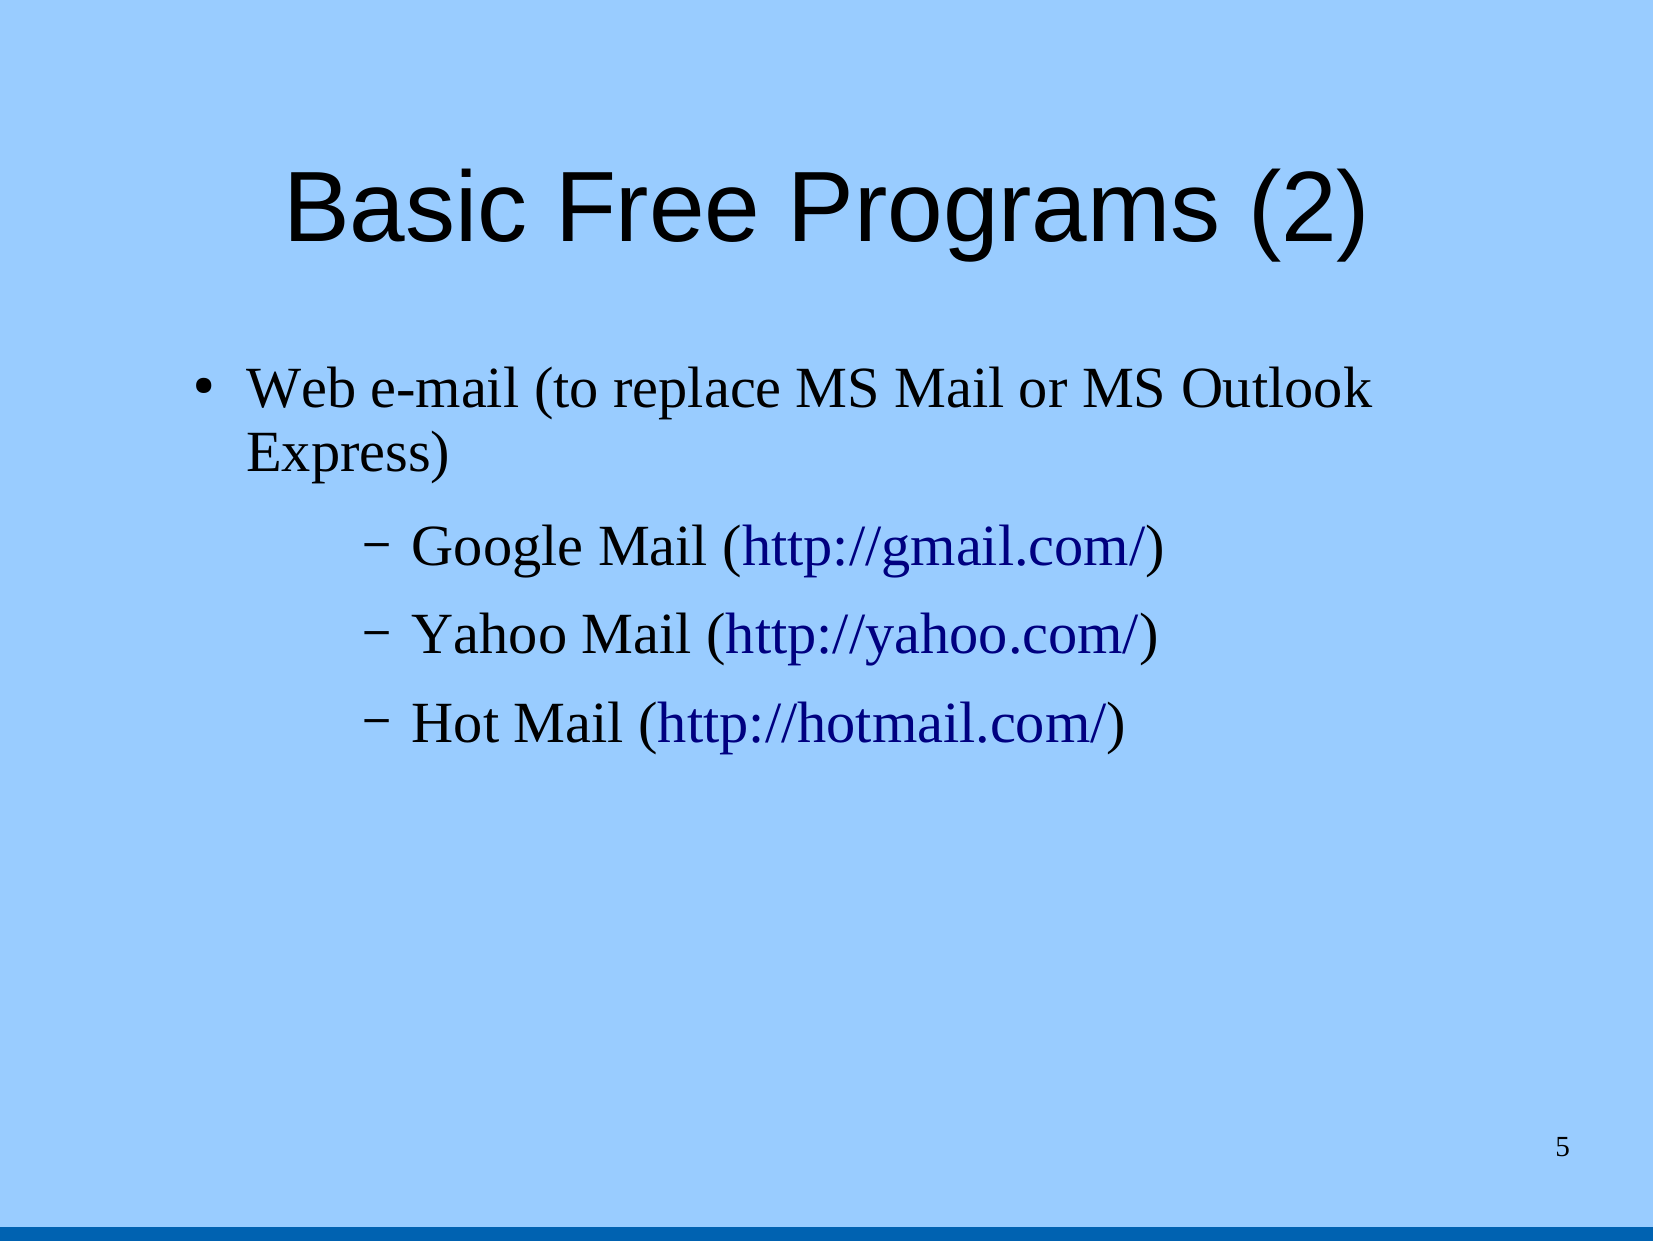

# Basic Free Programs (2)
Web e-mail (to replace MS Mail or MS Outlook Express)
Google Mail (http://gmail.com/)
Yahoo Mail (http://yahoo.com/)
Hot Mail (http://hotmail.com/)
5